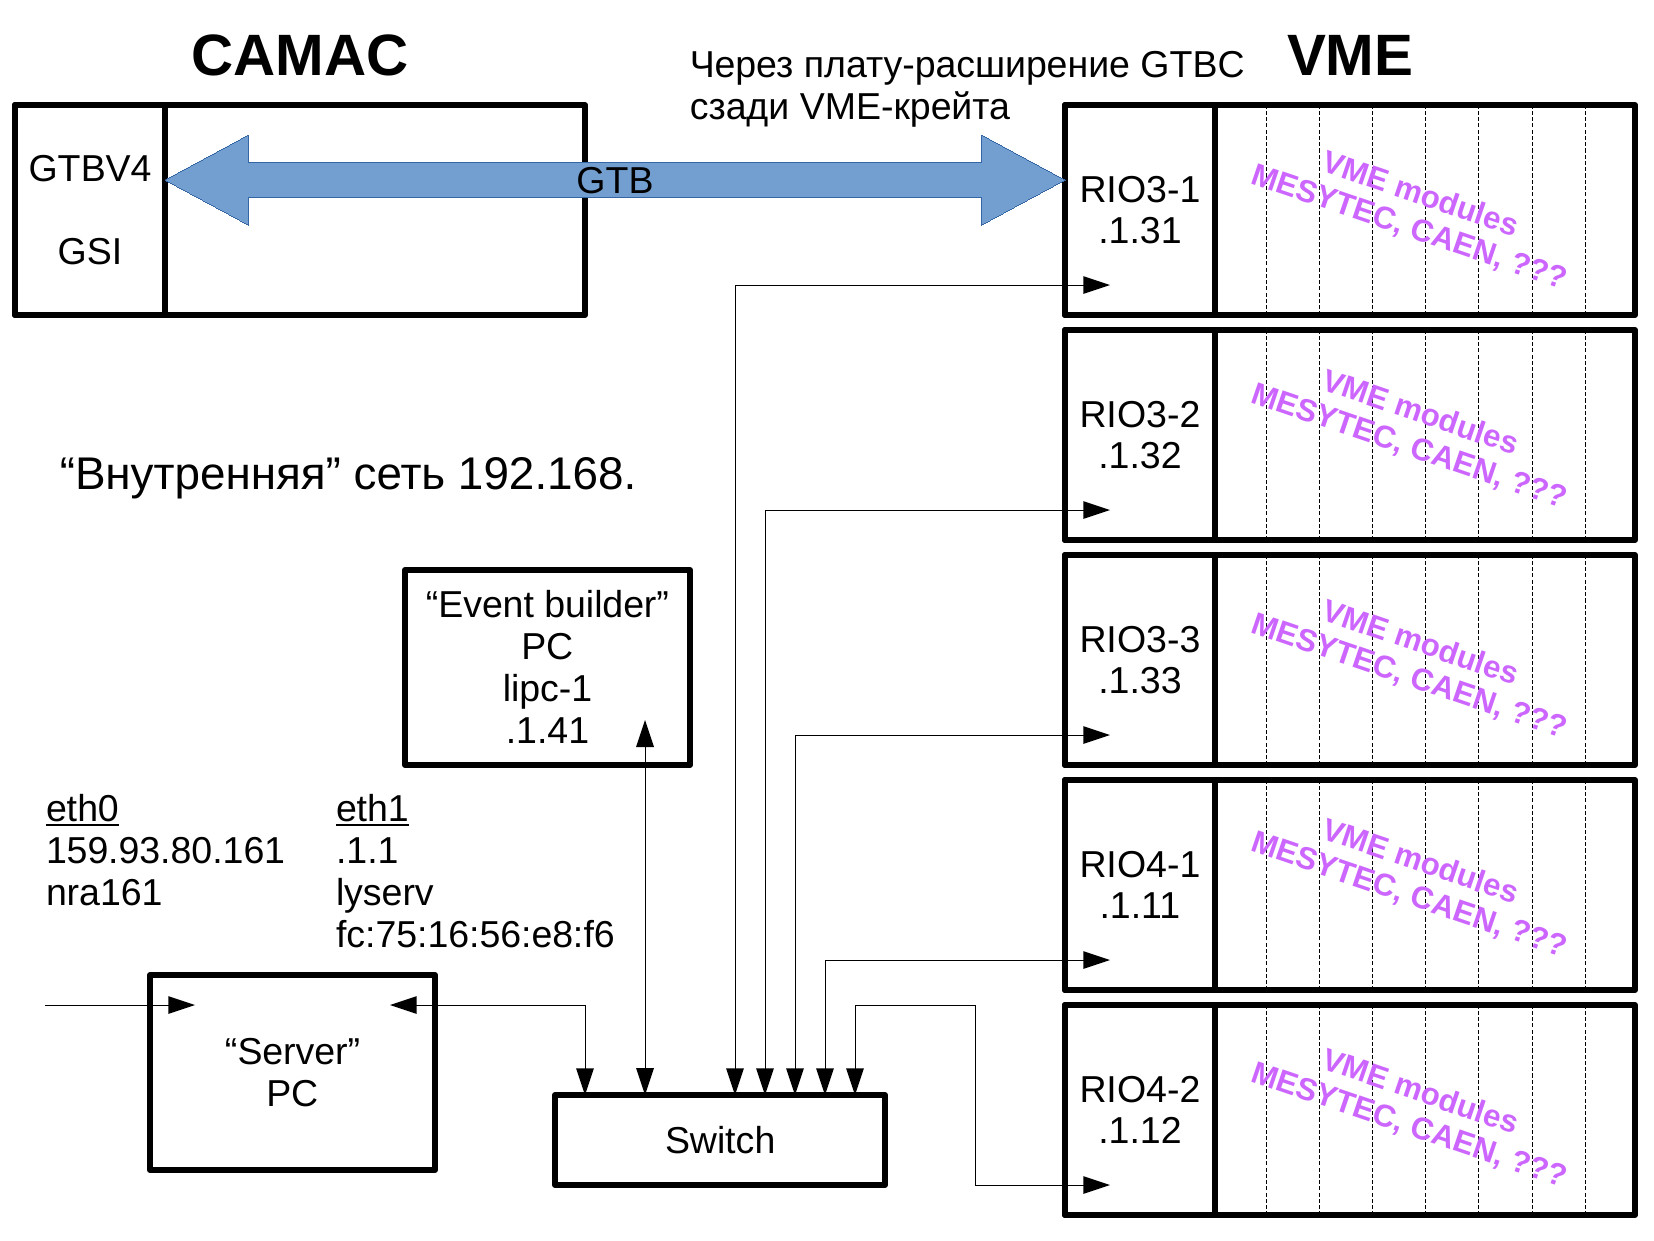

CAMAC
VME
Через плату-расширение GTBC
сзади VME-крейта
GTBV4
GSI
RIO3-1
.1.31
GTB
VME modules
MESYTEC, CAEN, ???
RIO3-2
.1.32
VME modules
MESYTEC, CAEN, ???
“Внутренняя” сеть 192.168.
RIO3-3
.1.33
“Event builder”
PC
lipc-1
.1.41
VME modules
MESYTEC, CAEN, ???
eth1
.1.1
lyserv
fc:75:16:56:e8:f6
RIO4-1
.1.11
eth0
159.93.80.161
nra161
VME modules
MESYTEC, CAEN, ???
“Server”
PC
RIO4-2
.1.12
VME modules
MESYTEC, CAEN, ???
Switch